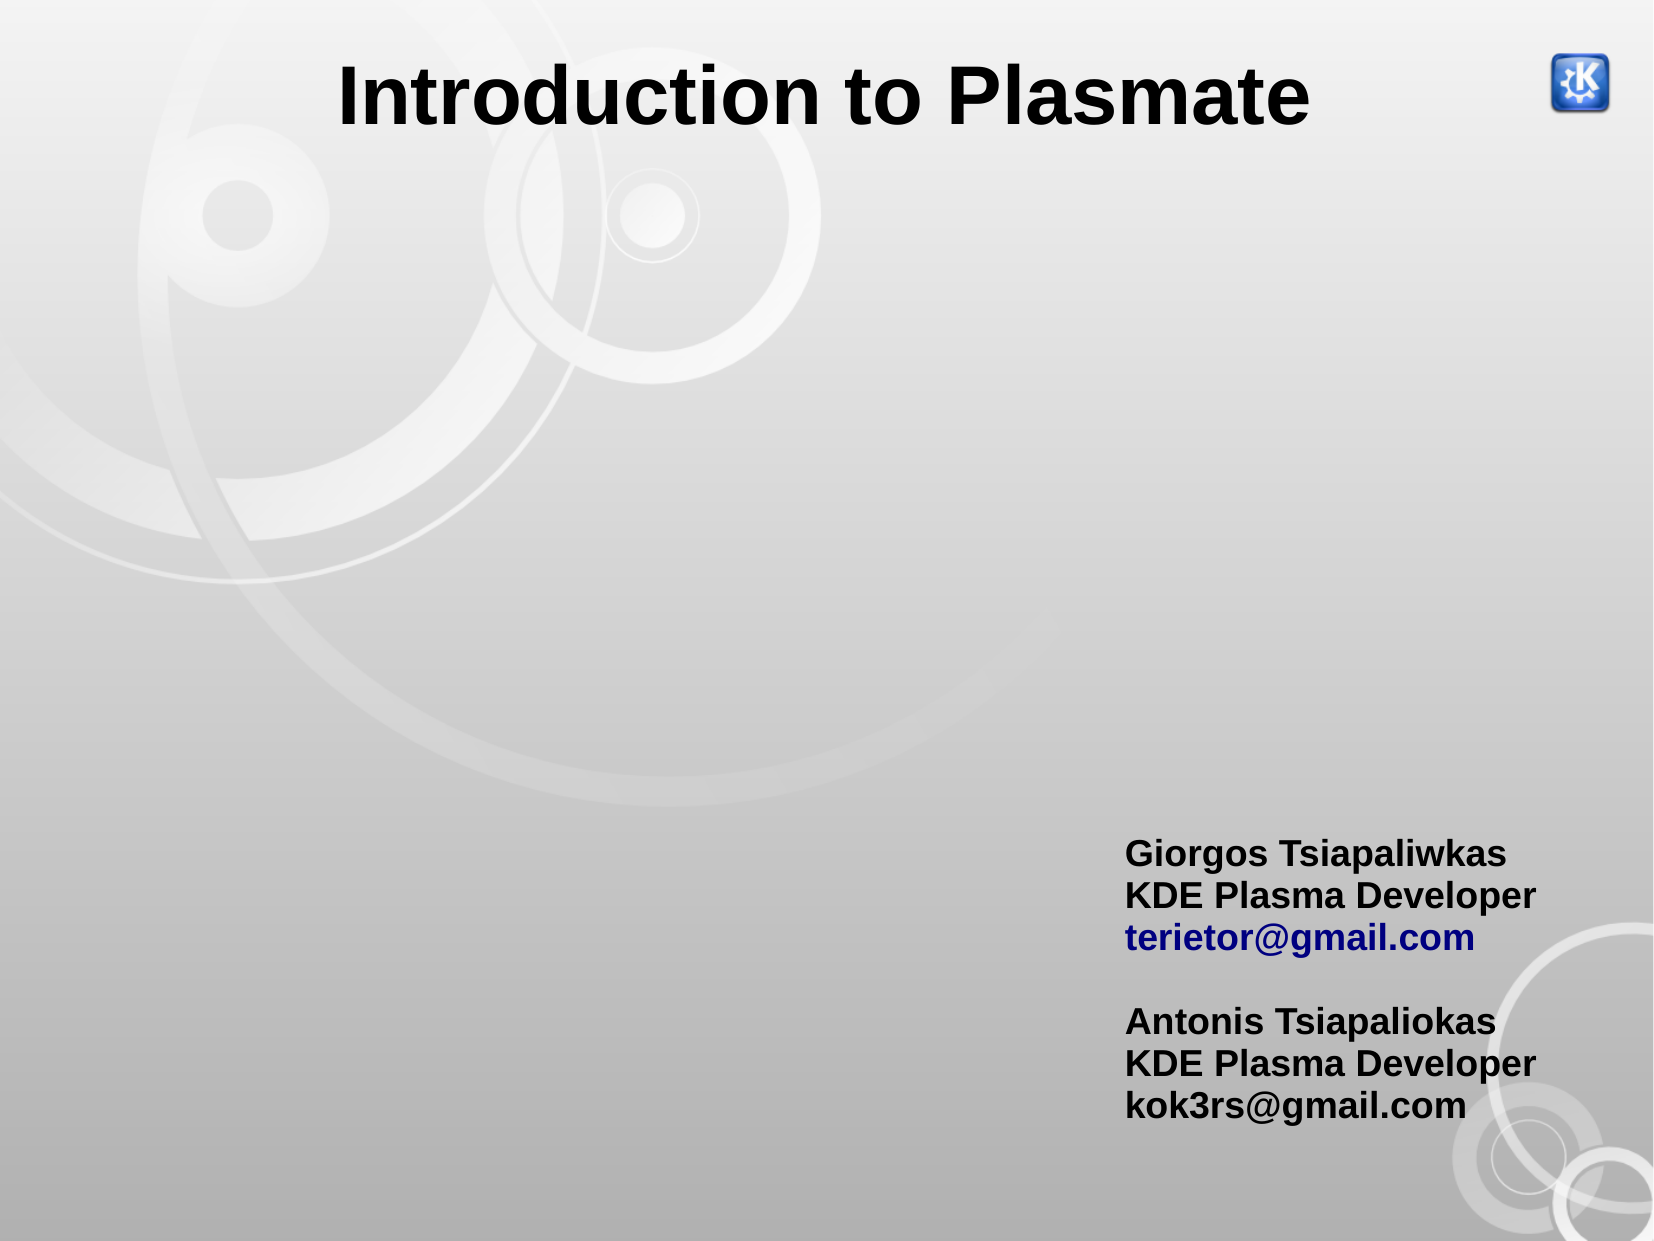

Introduction to Plasmate
Giorgos Tsiapaliwkas
KDE Plasma Developer
terietor@gmail.com
Antonis Tsiapaliokas
KDE Plasma Developer
kok3rs@gmail.com